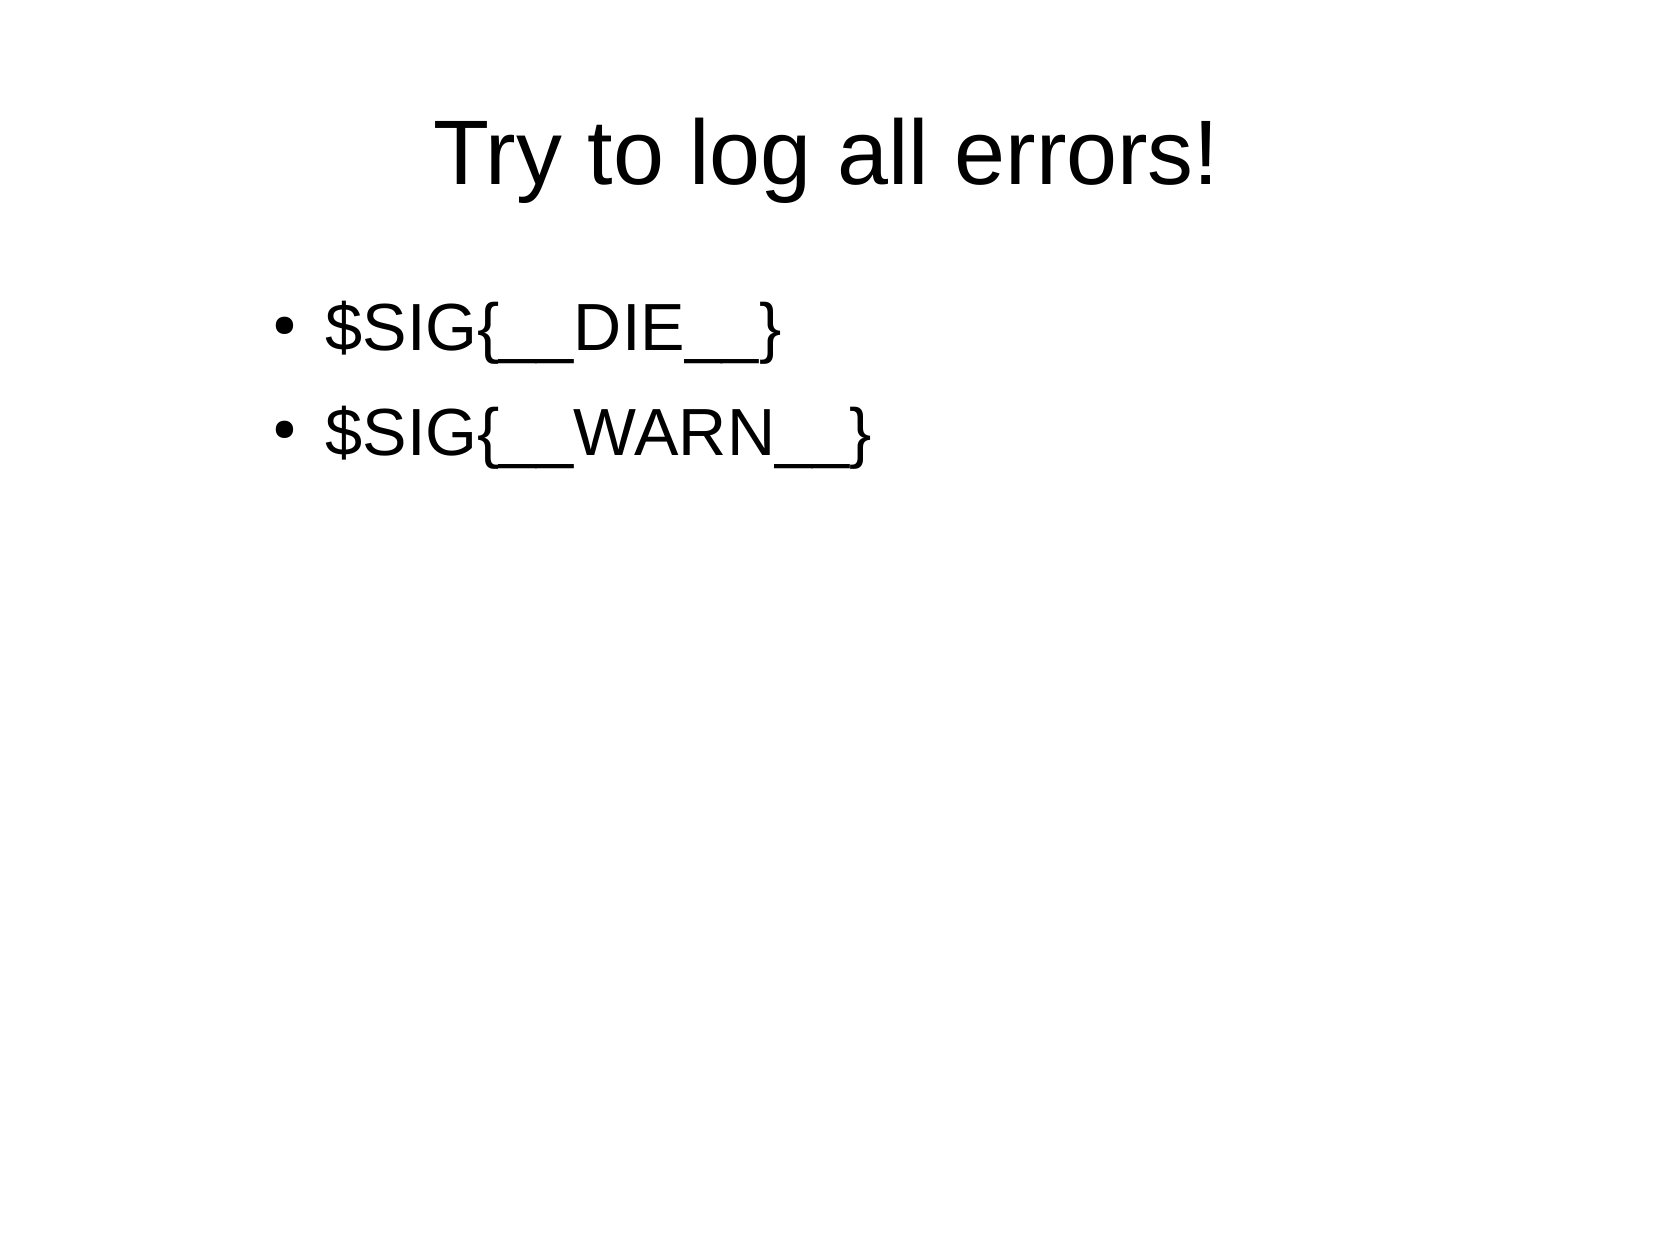

# Try to log all errors!
$SIG{__DIE__}
$SIG{__WARN__}